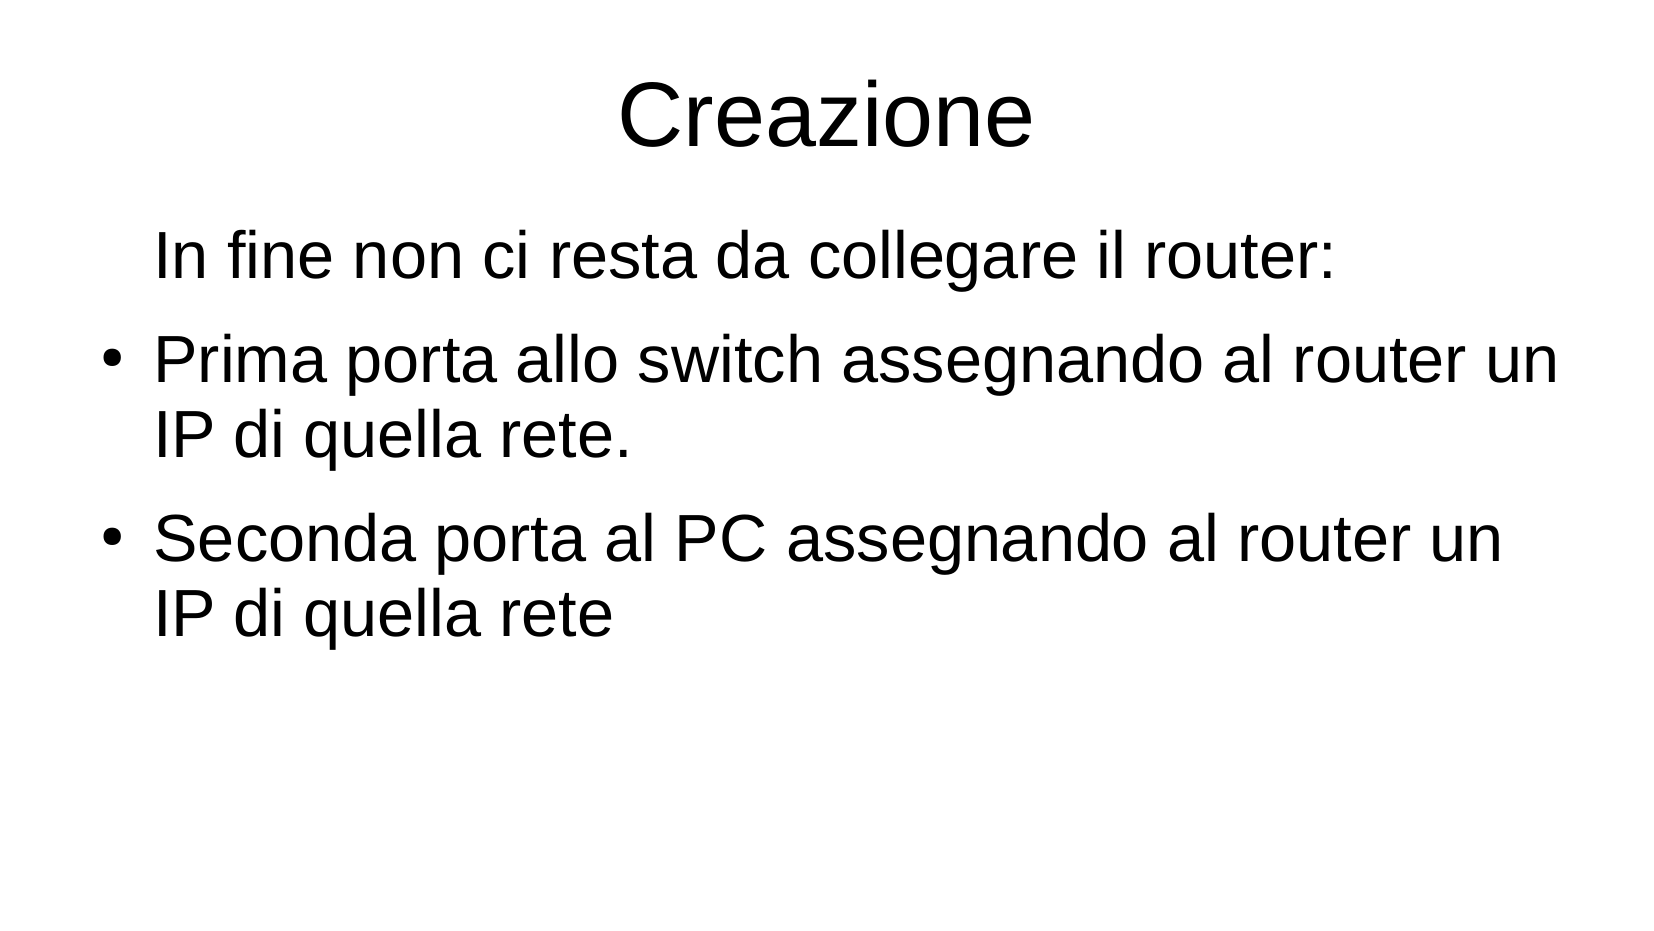

# Creazione
In fine non ci resta da collegare il router:
Prima porta allo switch assegnando al router un IP di quella rete.
Seconda porta al PC assegnando al router un IP di quella rete